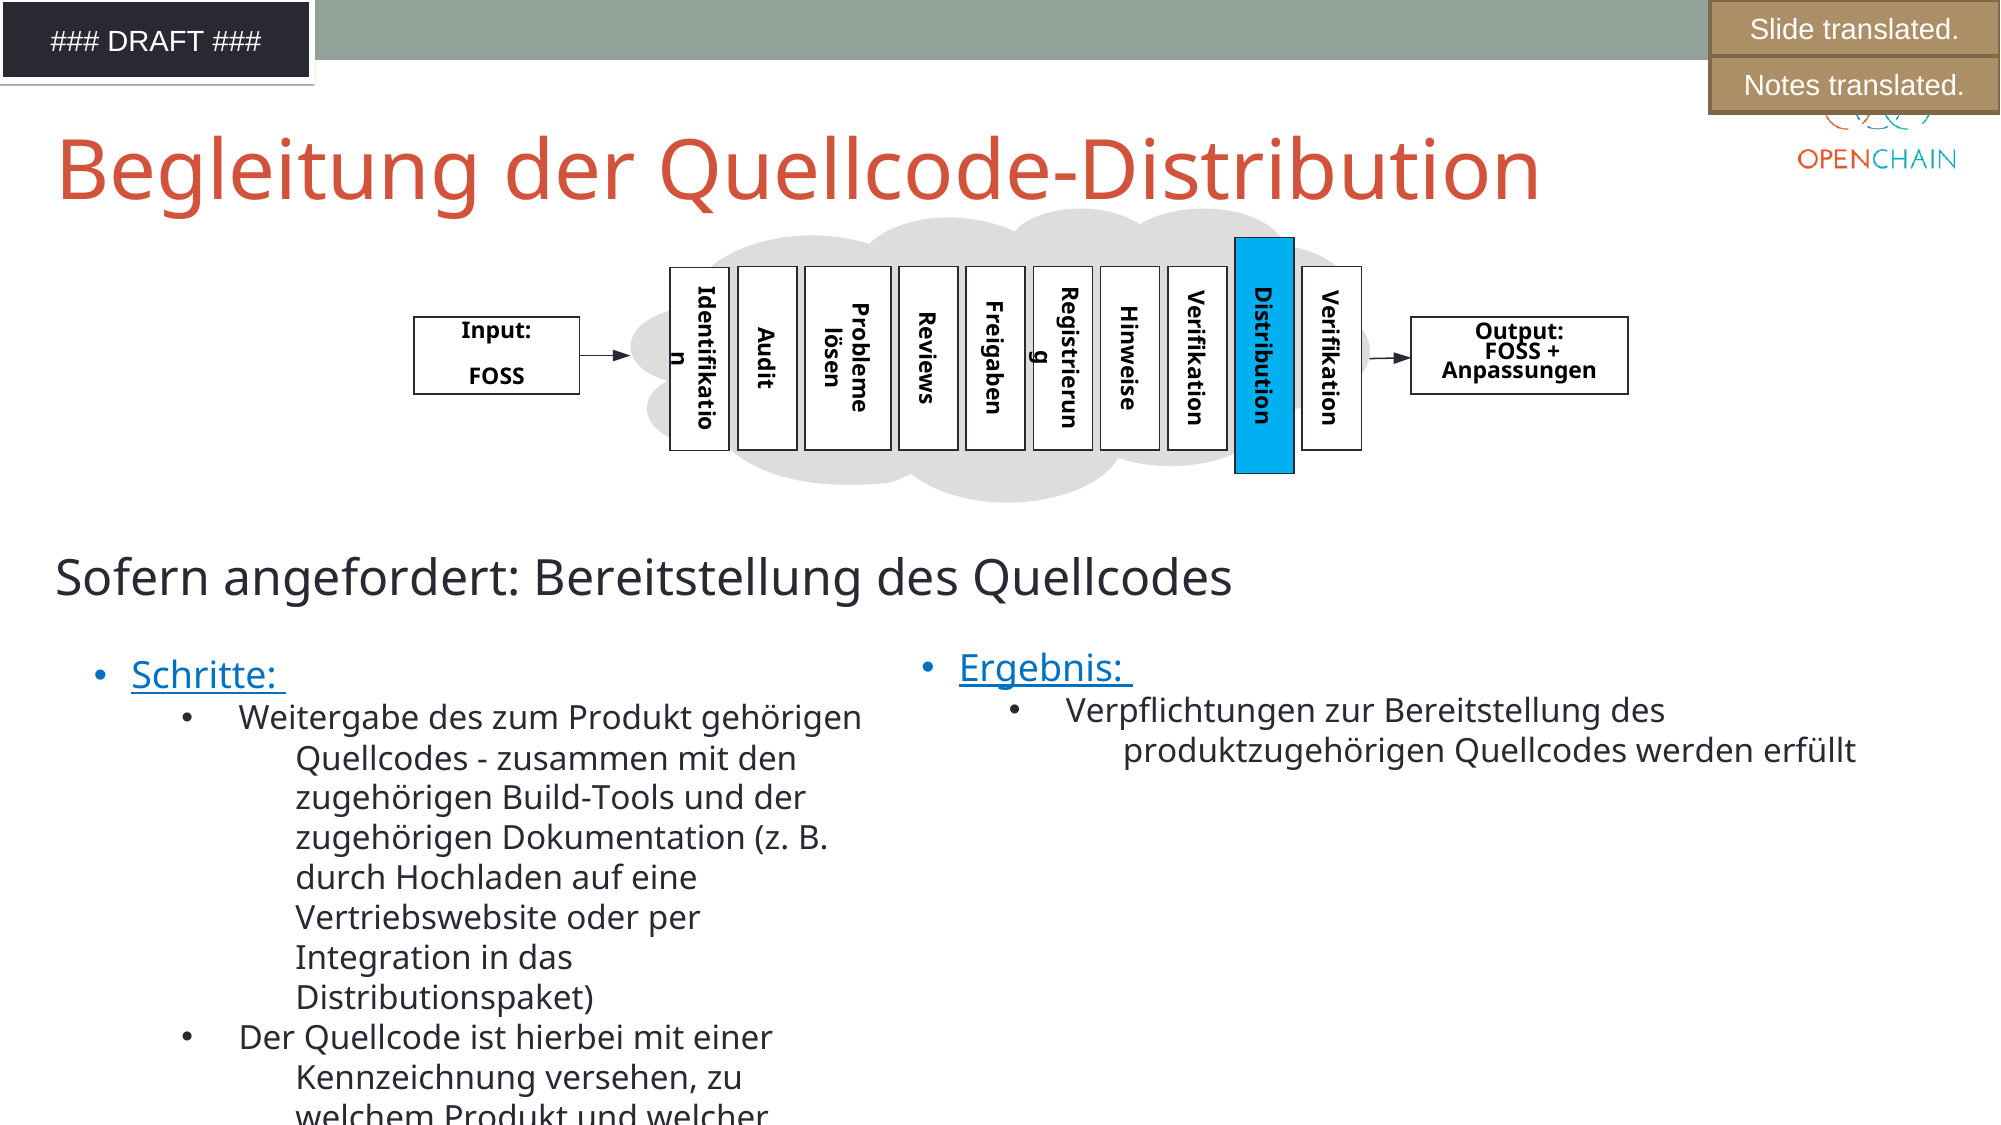

GFX translated.
GFX translated.
Slide translated.
Notes translated.
Begleitung der Quellcode-Distribution
Probleme lösen
Input:
FOSS
Output:
 FOSS + Anpassungen
Distribution
Audit
Reviews
Freigaben
Registrierung
Hinweise
Verifikation
Verifikation
Identifikation
Sofern angefordert: Bereitstellung des Quellcodes
Ergebnis:
Verpflichtungen zur Bereitstellung des produktzugehörigen Quellcodes werden erfüllt
Schritte:
Weitergabe des zum Produkt gehörigen Quellcodes - zusammen mit den zugehörigen Build-Tools und der zugehörigen Dokumentation (z. B. durch Hochladen auf eine Vertriebswebsite oder per Integration in das Distributionspaket)
Der Quellcode ist hierbei mit einer Kennzeichnung versehen, zu welchem Produkt und welcher Version er gehört